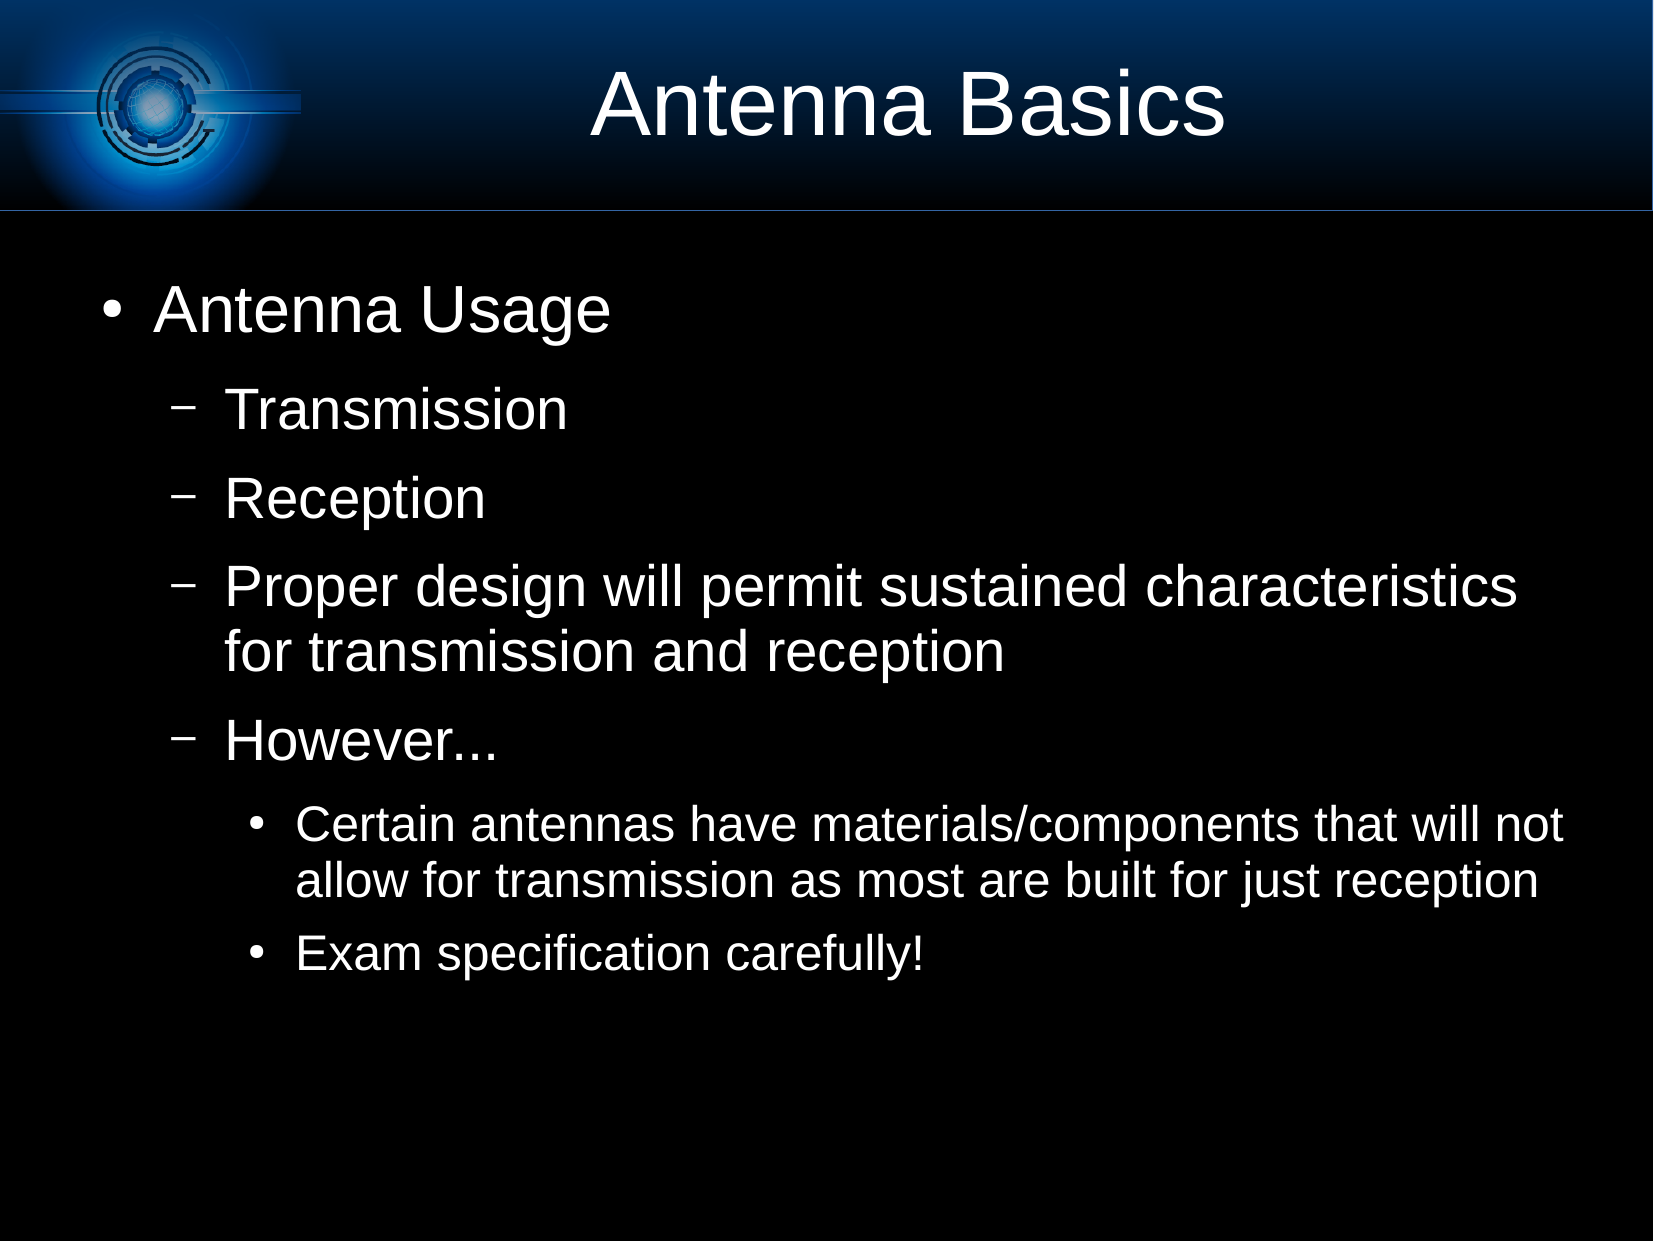

# Antenna Basics
Antenna Usage
Transmission
Reception
Proper design will permit sustained characteristics for transmission and reception
However...
Certain antennas have materials/components that will not allow for transmission as most are built for just reception
Exam specification carefully!